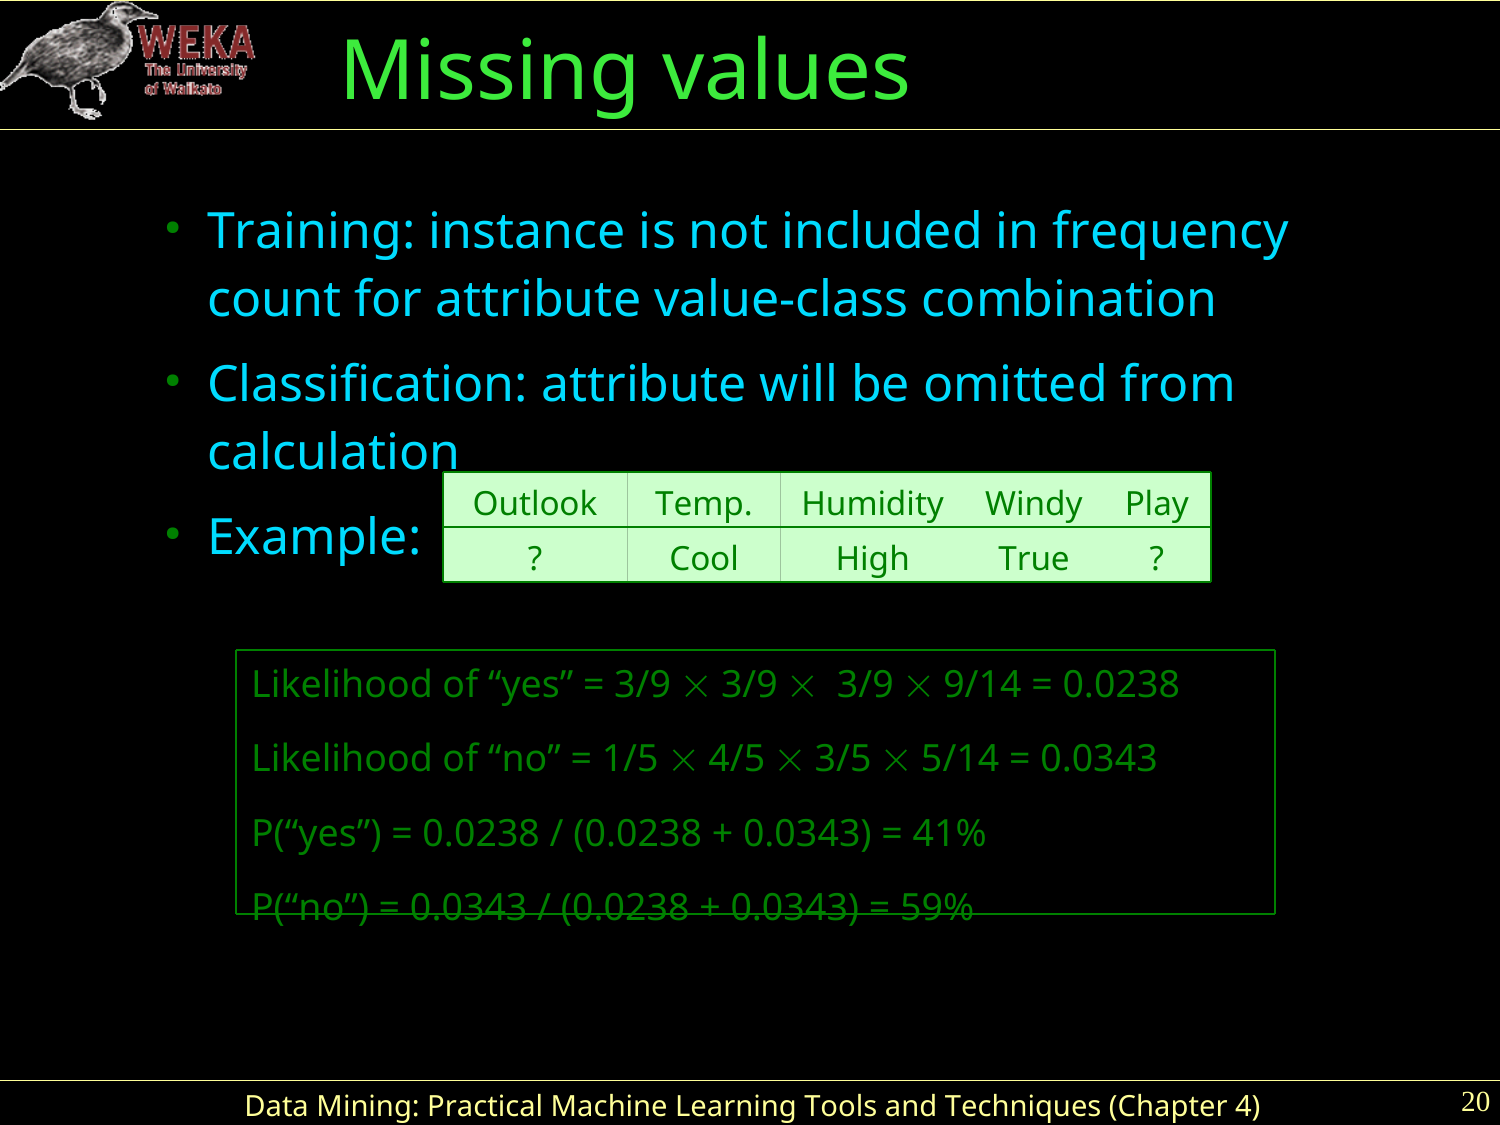

# Missing values
Training: instance is not included in frequency count for attribute value-class combination
Classification: attribute will be omitted from calculation
Example:
Outlook
Temp.
Humidity
Windy
Play
?
Cool
High
True
?
Likelihood of “yes” = 3/9  3/9  3/9  9/14 = 0.0238
Likelihood of “no” = 1/5  4/5  3/5  5/14 = 0.0343
P(“yes”) = 0.0238 / (0.0238 + 0.0343) = 41%
P(“no”) = 0.0343 / (0.0238 + 0.0343) = 59%
Data Mining: Practical Machine Learning Tools and Techniques (Chapter 4)
20